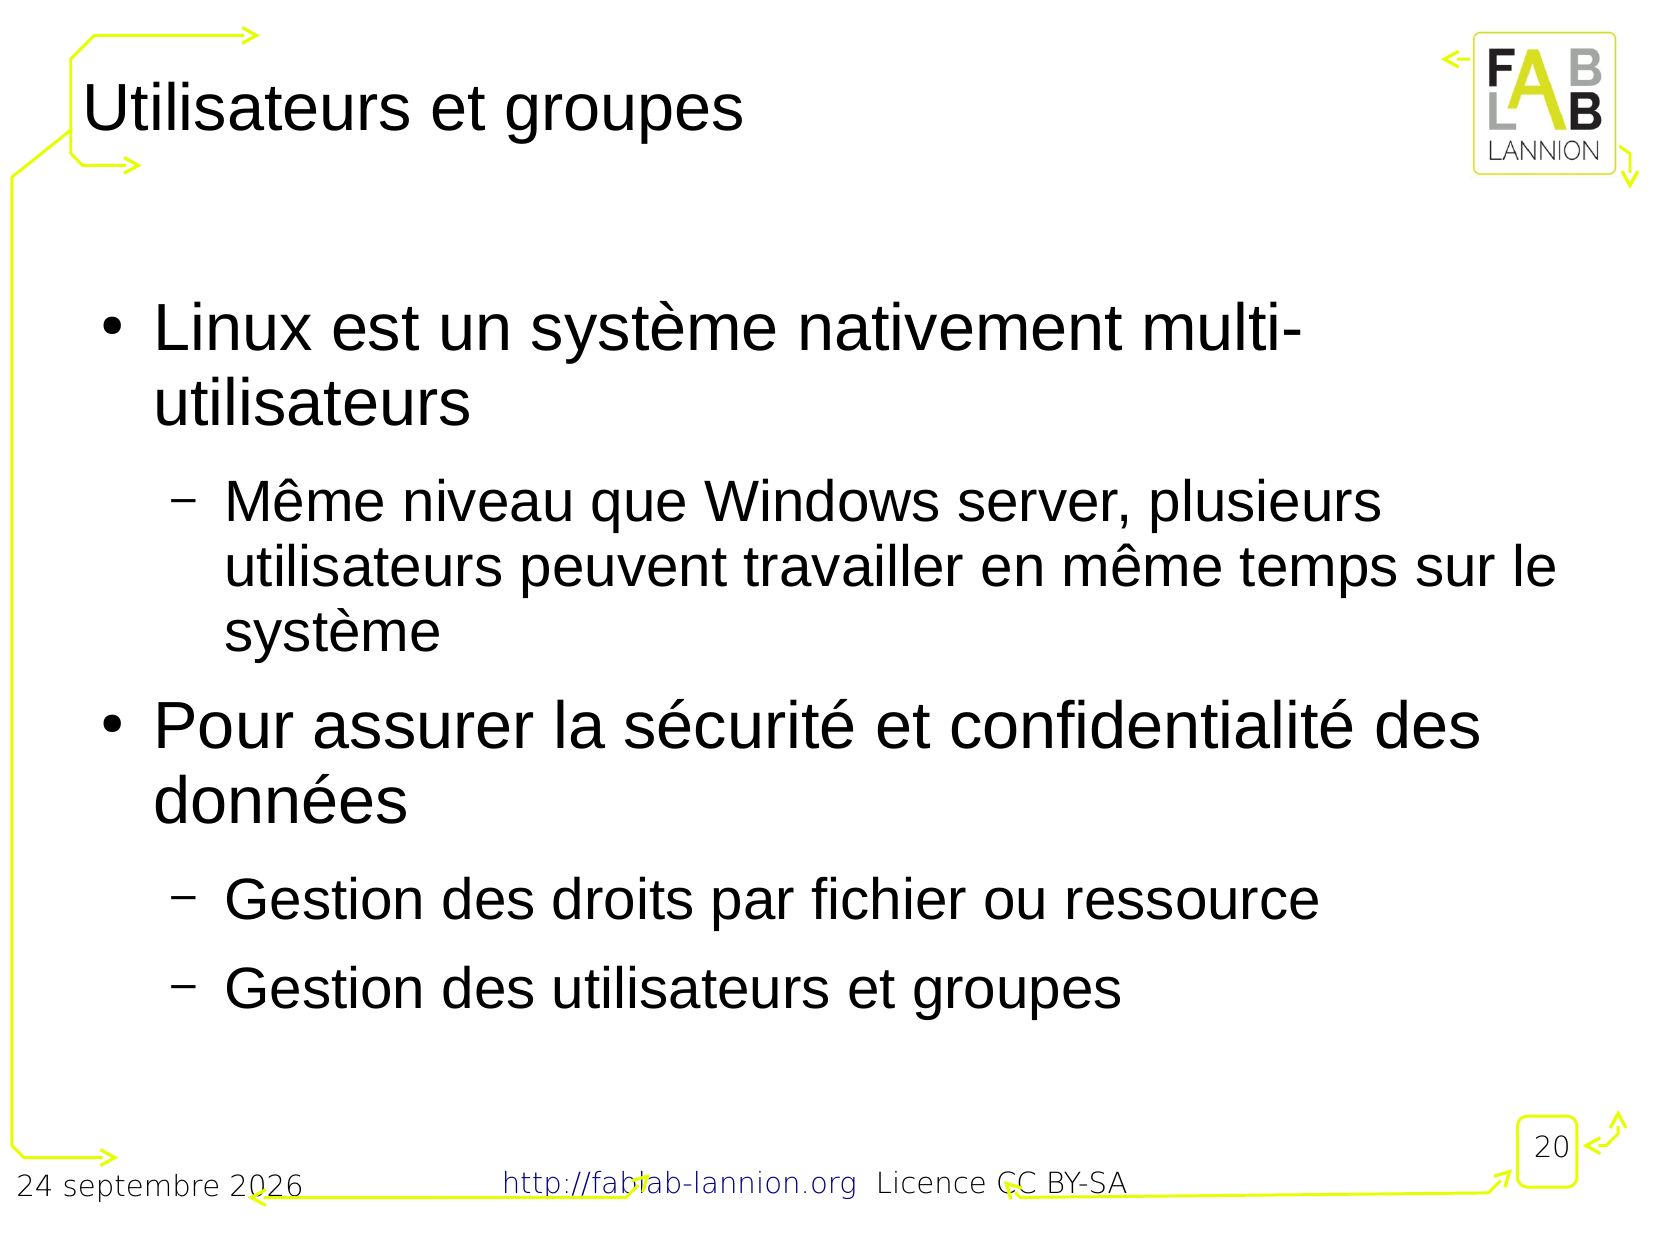

# Utilisateurs et groupes
Linux est un système nativement multi-utilisateurs
Même niveau que Windows server, plusieurs utilisateurs peuvent travailler en même temps sur le système
Pour assurer la sécurité et confidentialité des données
Gestion des droits par fichier ou ressource
Gestion des utilisateurs et groupes
20